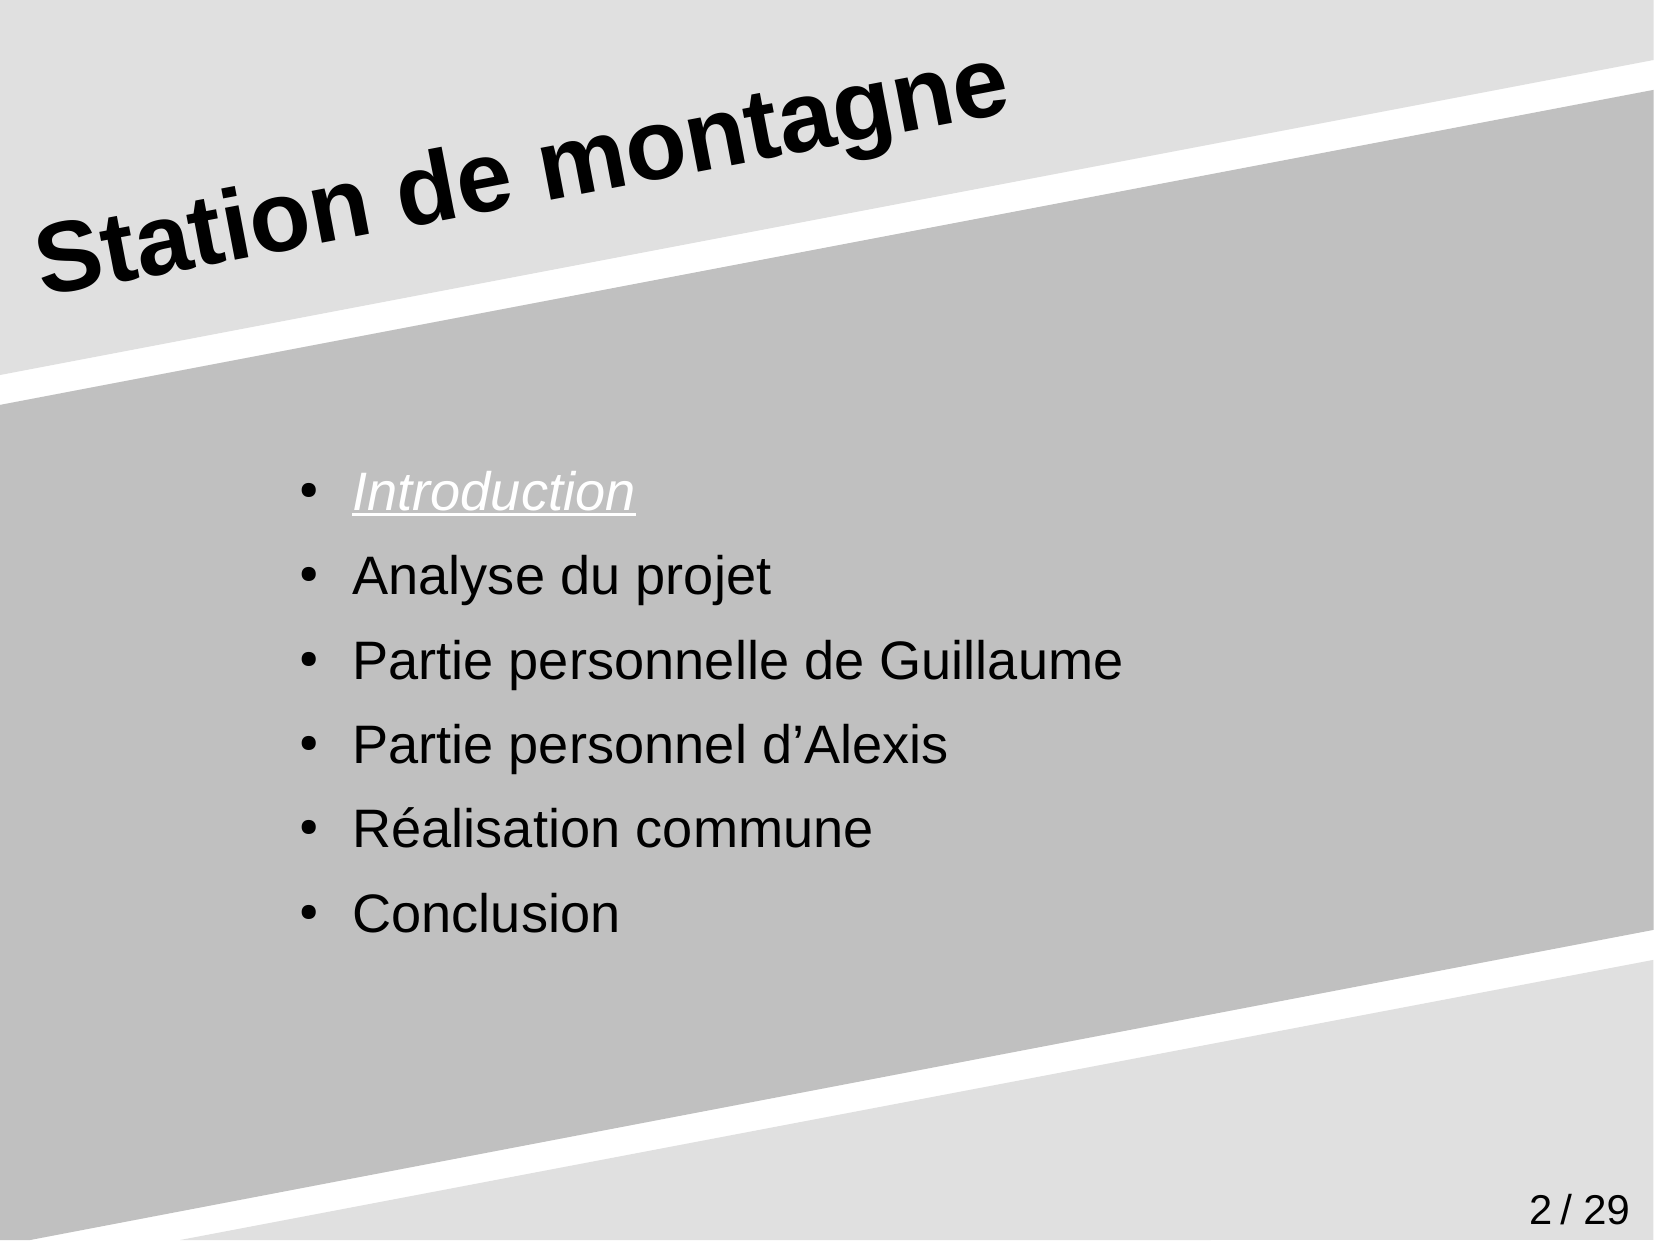

# Station de montagne
Introduction
Analyse du projet
Partie personnelle de Guillaume
Partie personnel d’Alexis
Réalisation commune
Conclusion